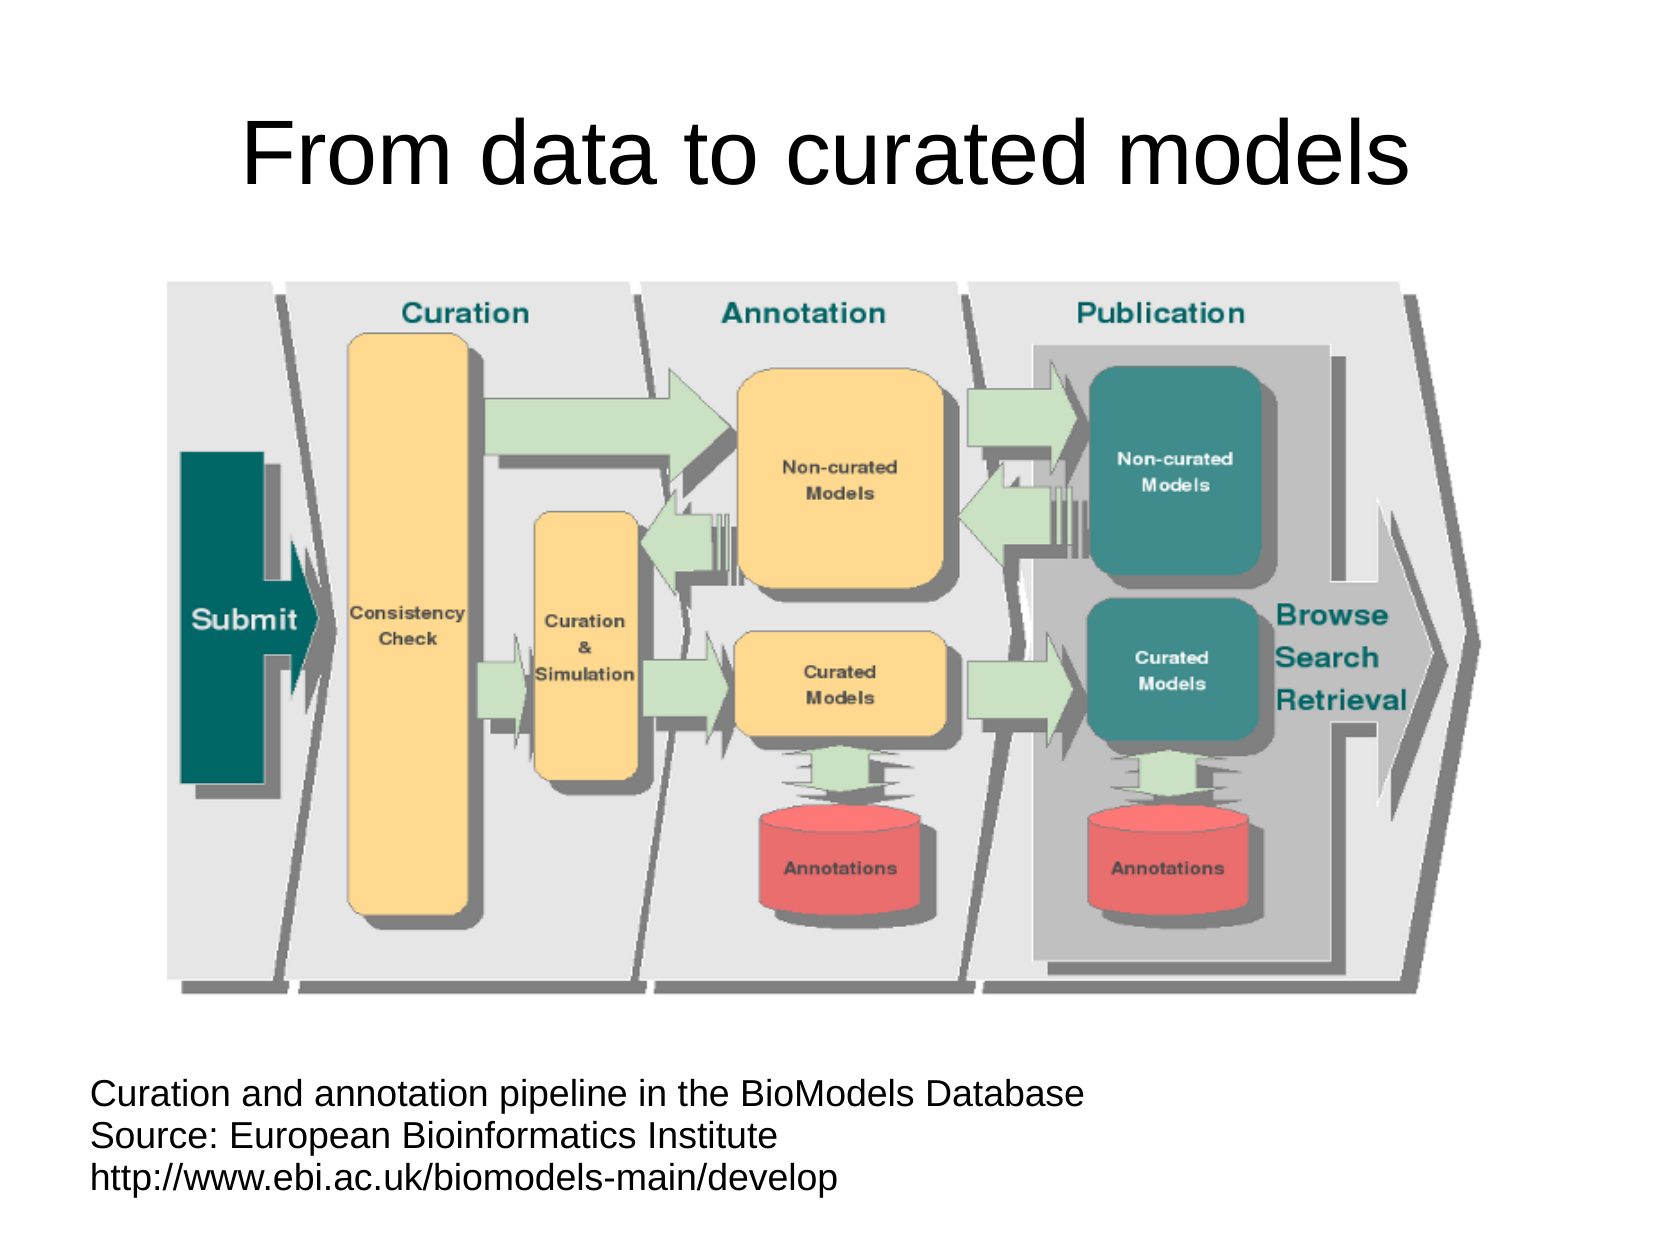

# From data to curated models
Curation and annotation pipeline in the BioModels Database
Source: European Bioinformatics Institute
http://www.ebi.ac.uk/biomodels-main/develop